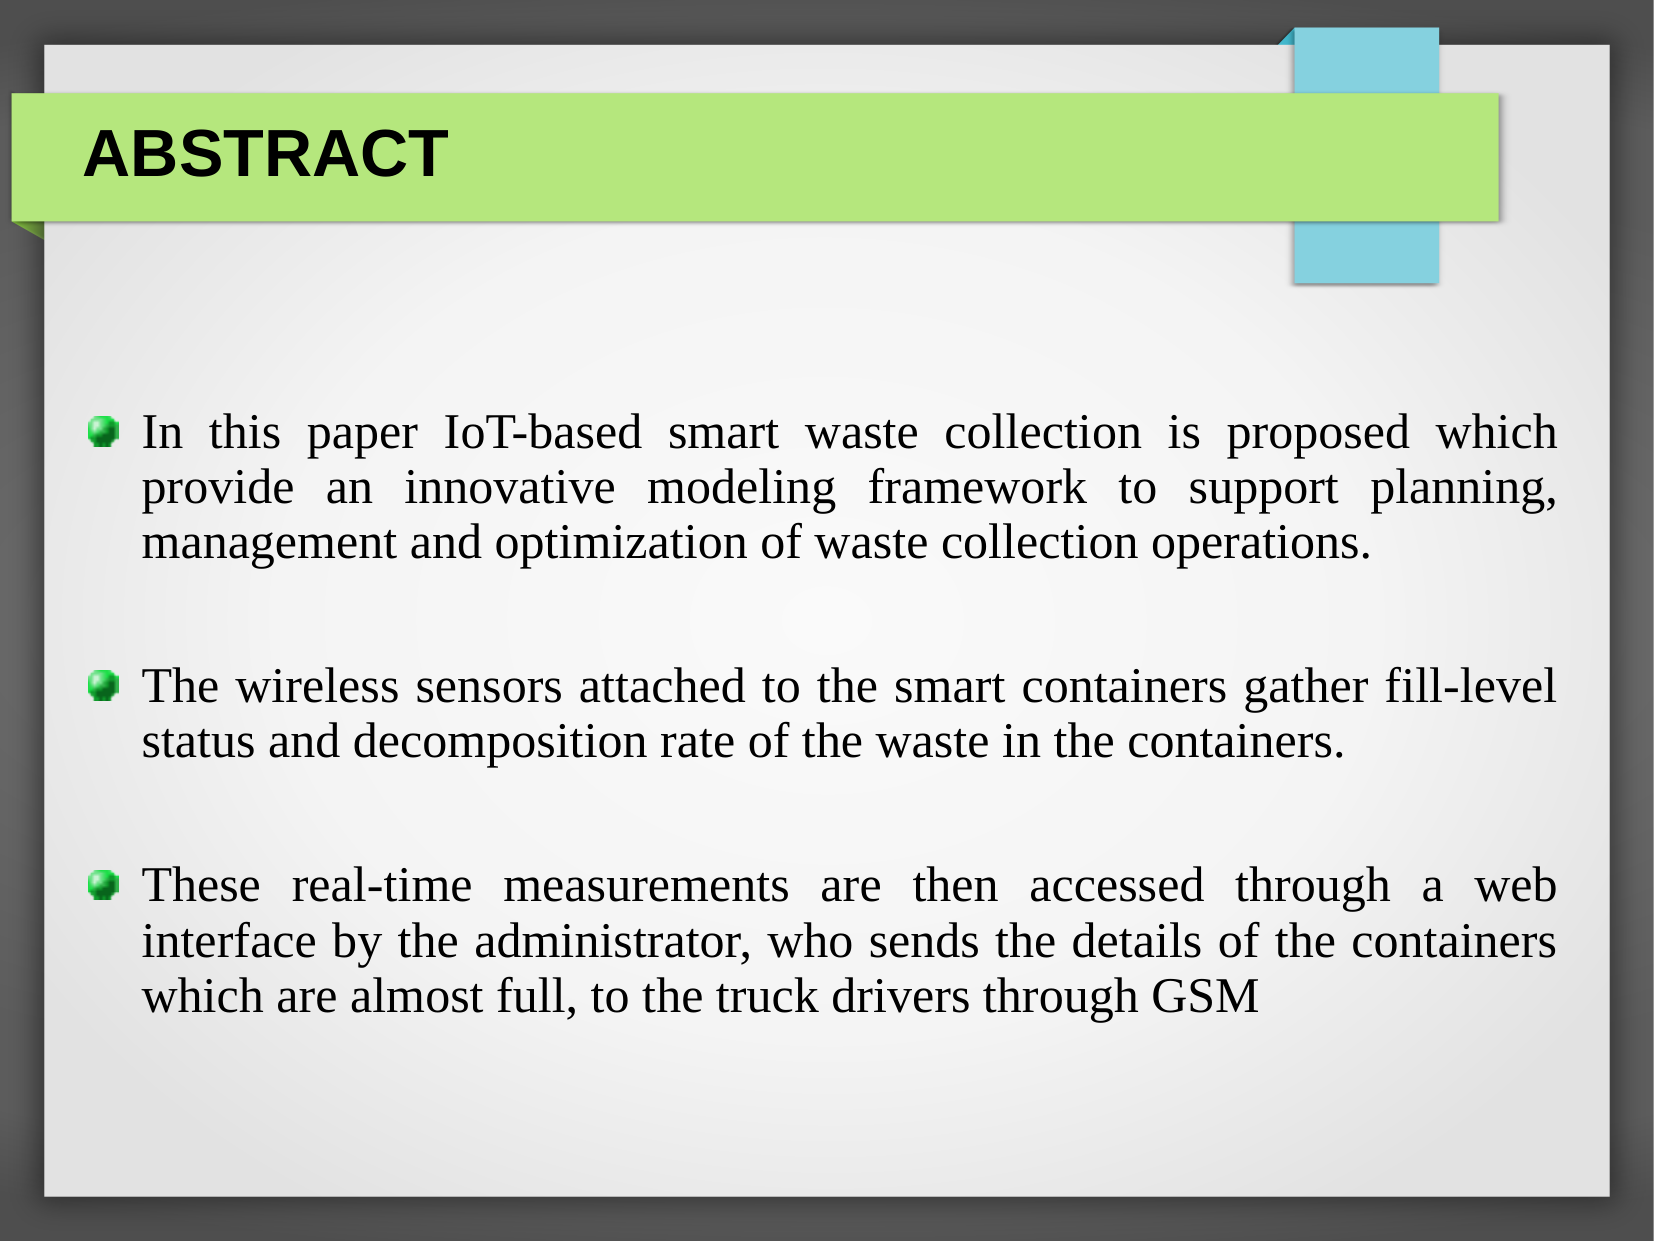

# ABSTRACT
In this paper IoT-based smart waste collection is proposed which provide an innovative modeling framework to support planning, management and optimization of waste collection operations.
The wireless sensors attached to the smart containers gather fill-level status and decomposition rate of the waste in the containers.
These real-time measurements are then accessed through a web interface by the administrator, who sends the details of the containers which are almost full, to the truck drivers through GSM